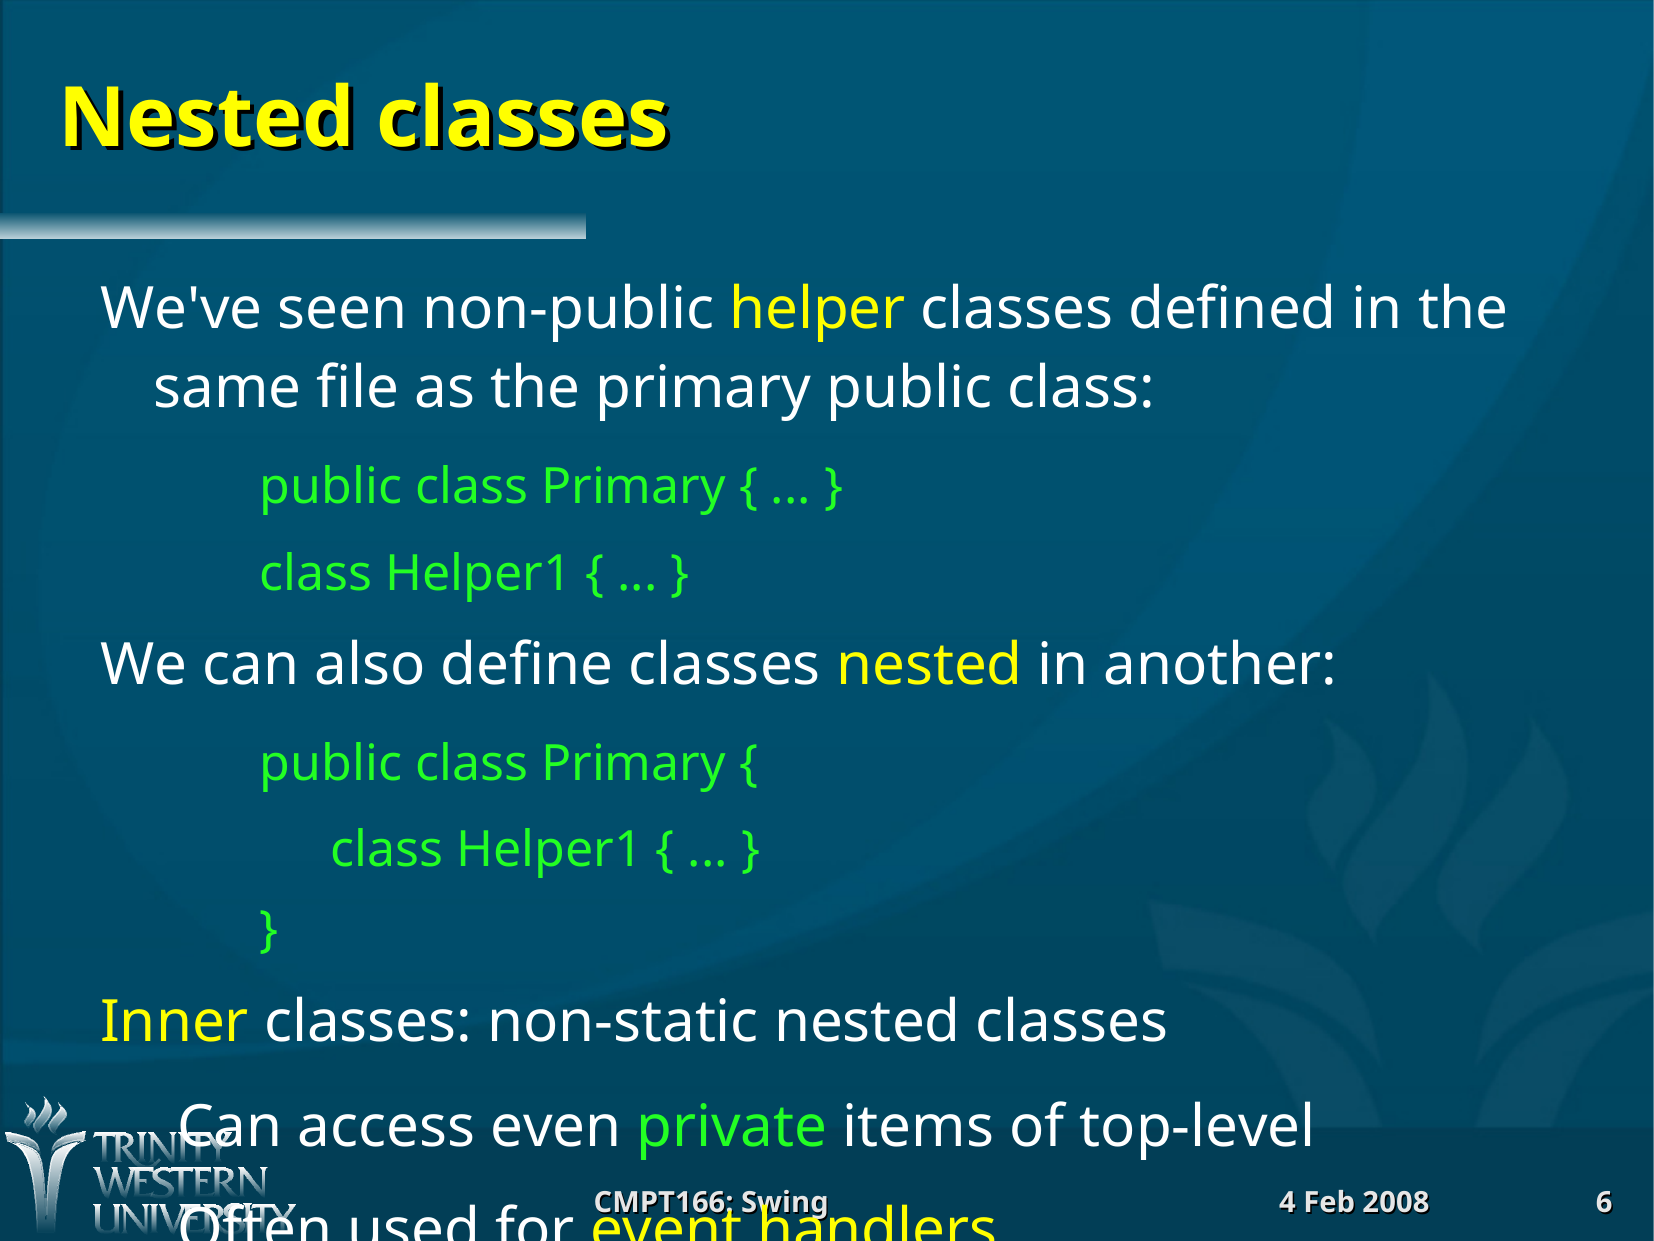

# Nested classes
We've seen non-public helper classes defined in the same file as the primary public class:
public class Primary { ... }
class Helper1 { ... }
We can also define classes nested in another:
public class Primary {
class Helper1 { ... }
}
Inner classes: non-static nested classes
Can access even private items of top-level
Often used for event handlers
CMPT166: Swing
4 Feb 2008
6